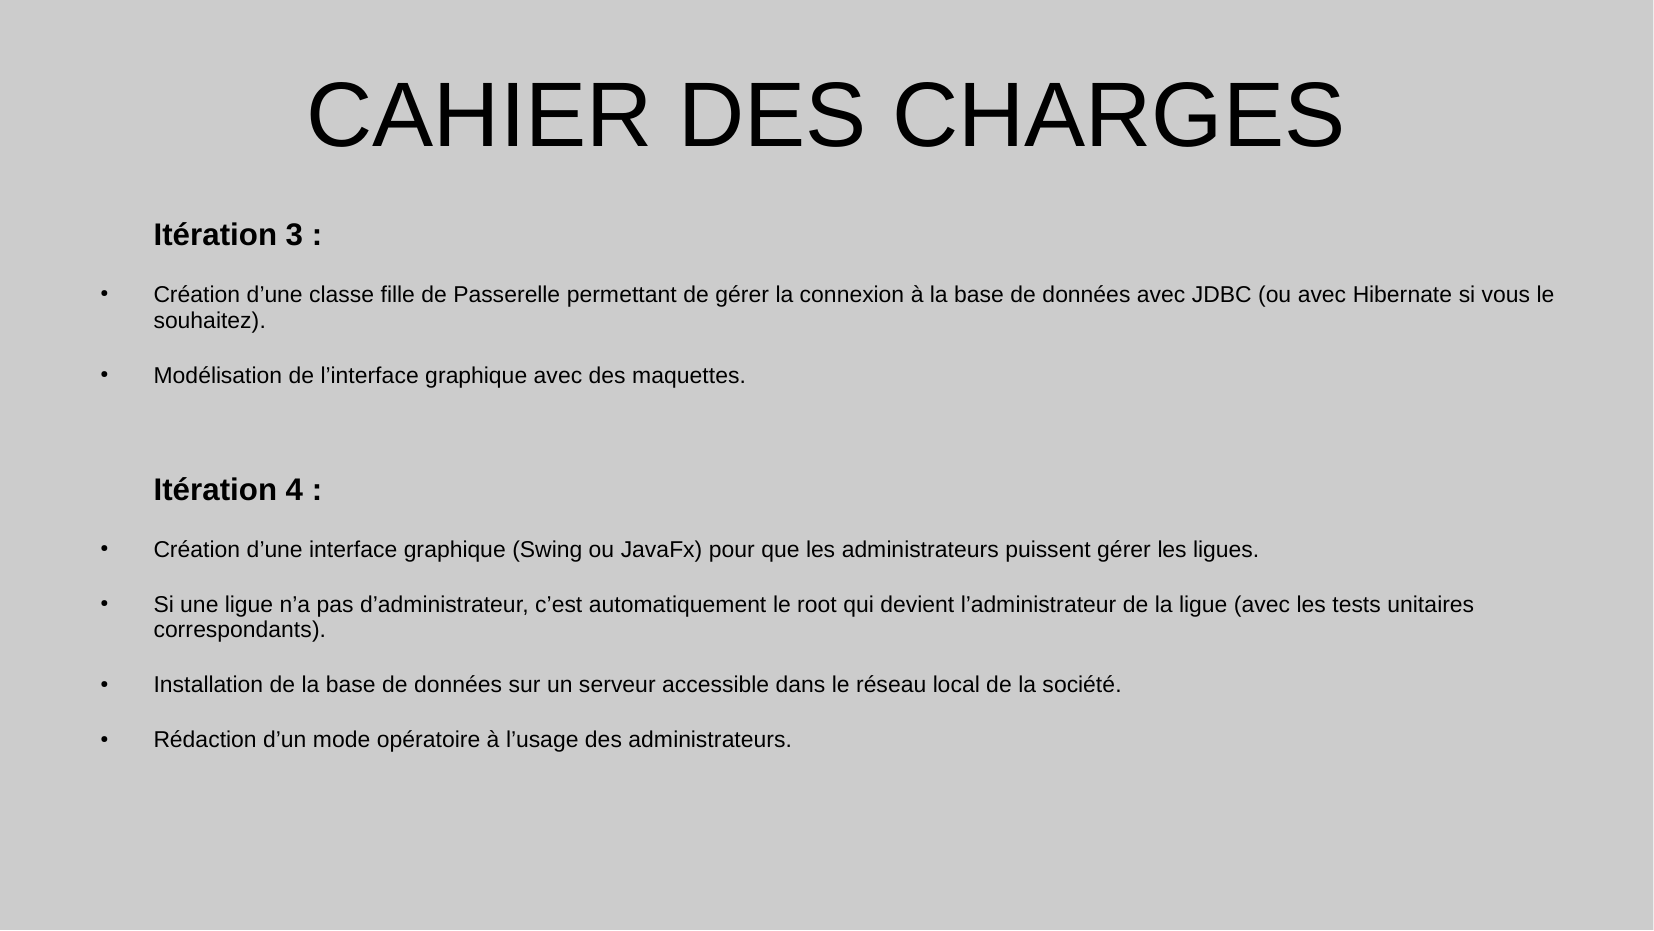

# CAHIER DES CHARGES
Itération 3 :
Création d’une classe fille de Passerelle permettant de gérer la connexion à la base de données avec JDBC (ou avec Hibernate si vous le souhaitez).
Modélisation de l’interface graphique avec des maquettes.
Itération 4 :
Création d’une interface graphique (Swing ou JavaFx) pour que les administrateurs puissent gérer les ligues.
Si une ligue n’a pas d’administrateur, c’est automatiquement le root qui devient l’administrateur de la ligue (avec les tests unitaires correspondants).
Installation de la base de données sur un serveur accessible dans le réseau local de la société.
Rédaction d’un mode opératoire à l’usage des administrateurs.